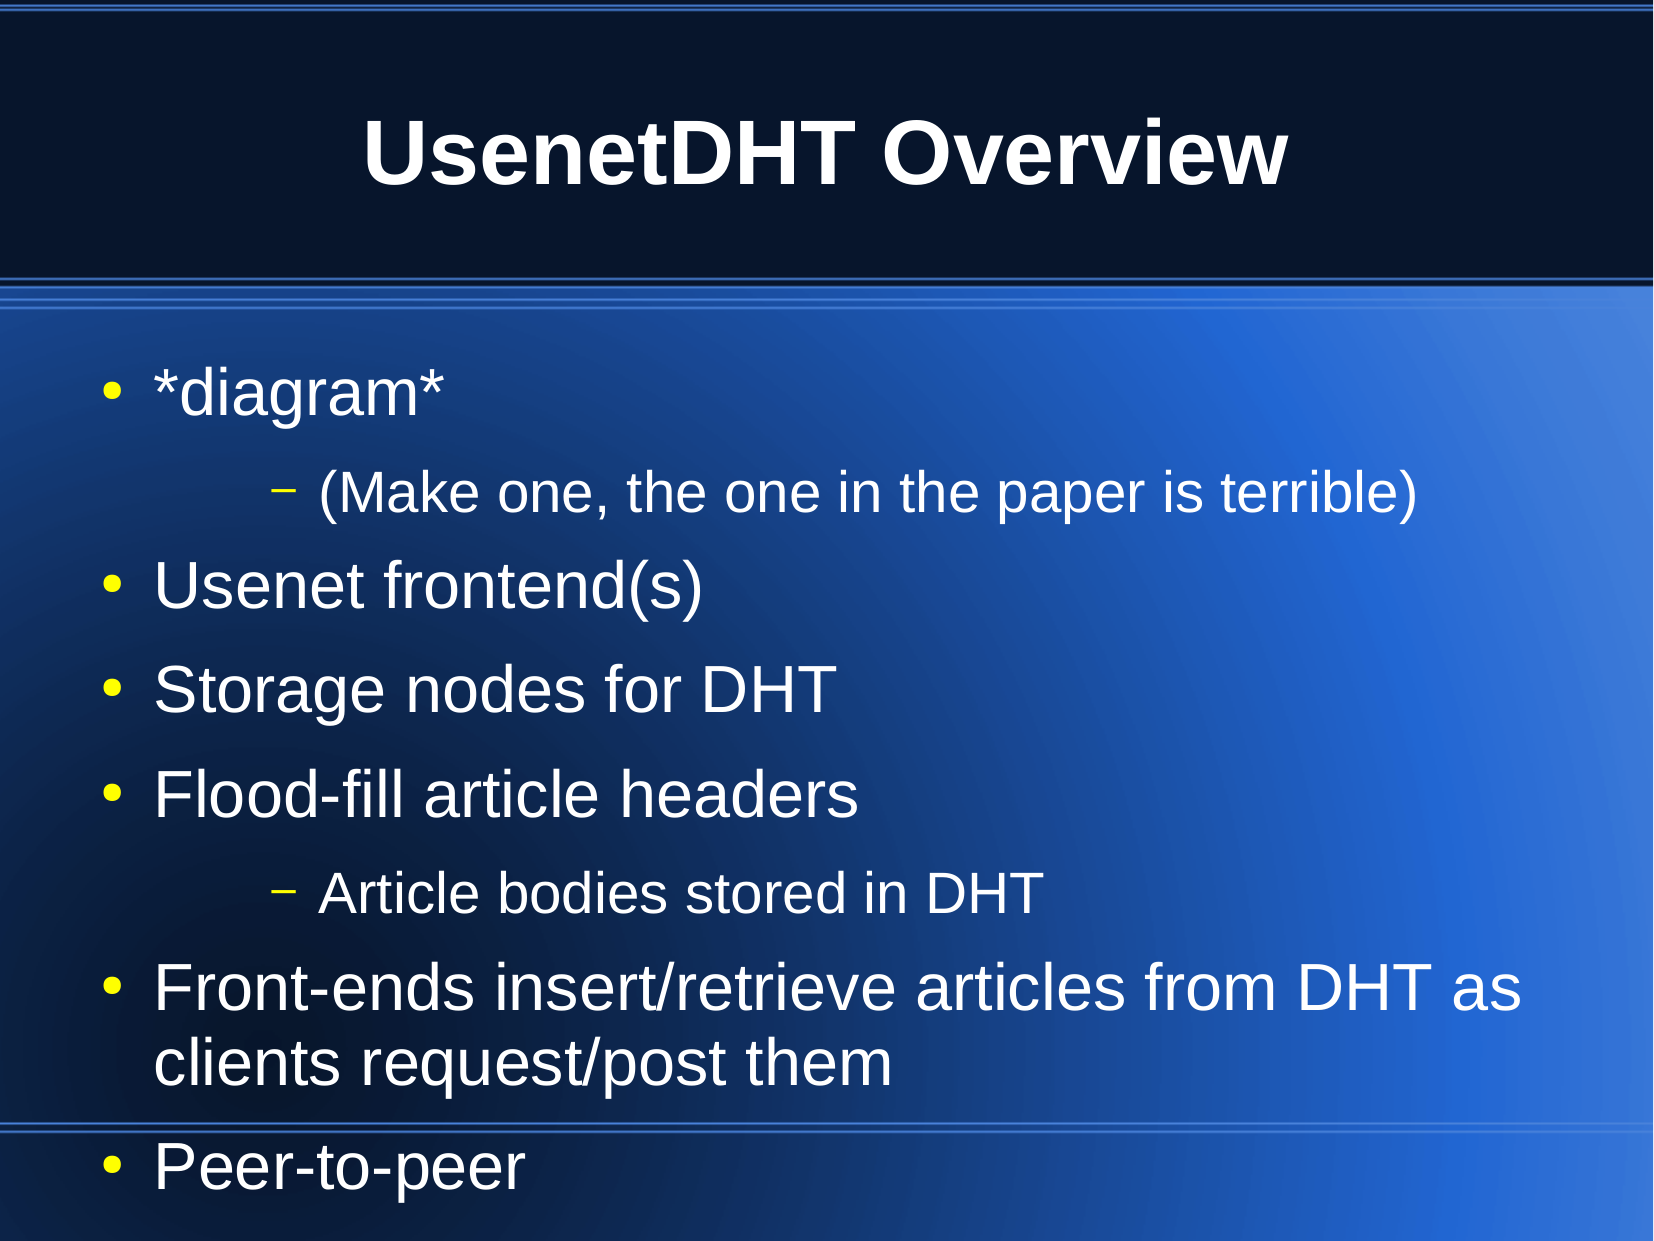

# UsenetDHT Overview
*diagram*
(Make one, the one in the paper is terrible)
Usenet frontend(s)
Storage nodes for DHT
Flood-fill article headers
Article bodies stored in DHT
Front-ends insert/retrieve articles from DHT as clients request/post them
Peer-to-peer
Frontends and storage nodes on same hosts